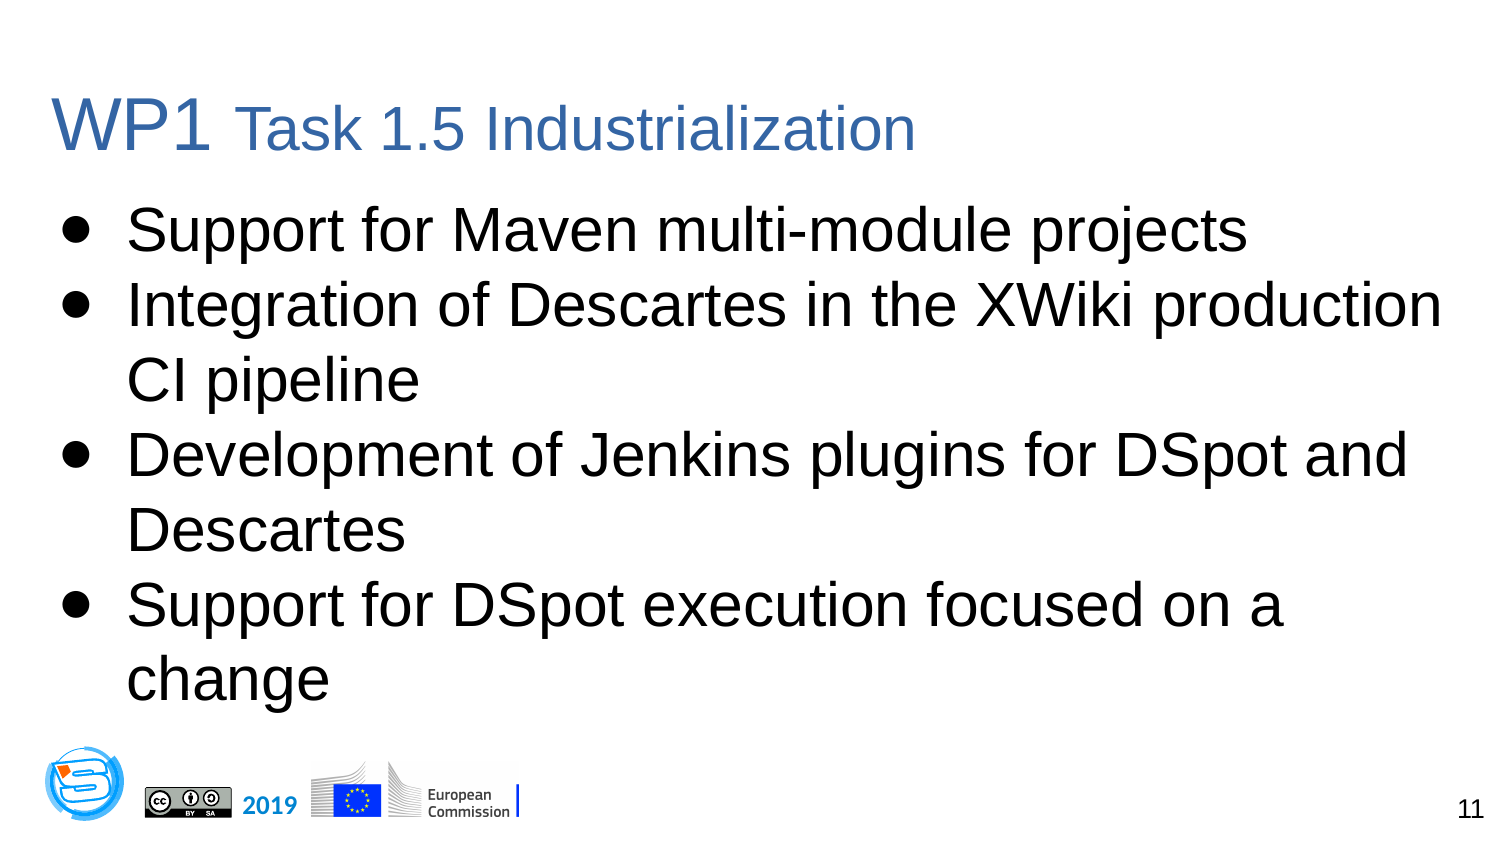

# WP1 Task 1.5 Industrialization
Support for Maven multi-module projects
Integration of Descartes in the XWiki production CI pipeline
Development of Jenkins plugins for DSpot and Descartes
Support for DSpot execution focused on a change